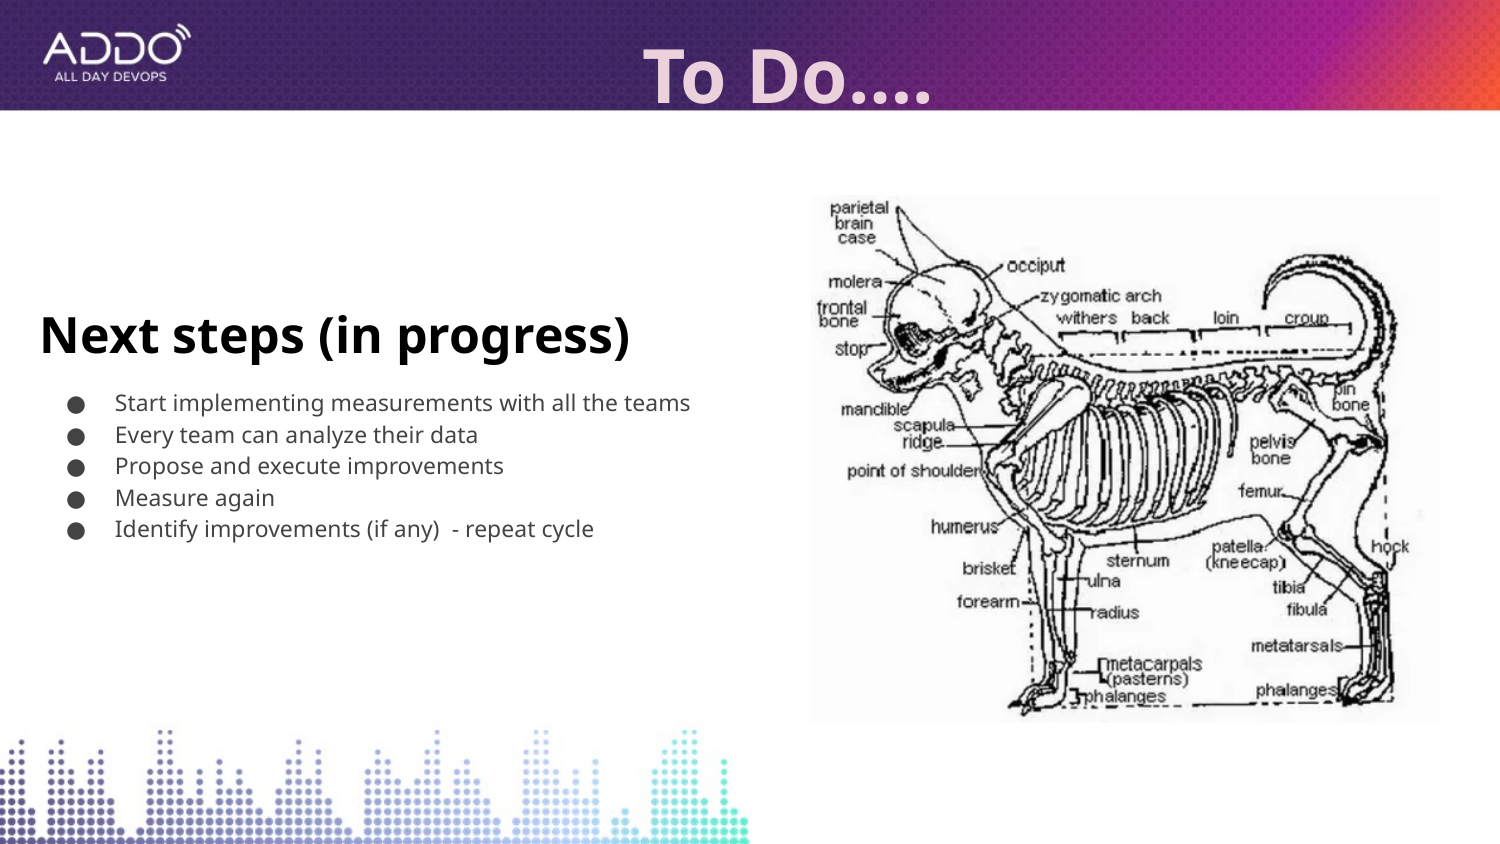

To Do….
Next steps (in progress)
Start implementing measurements with all the teams
Every team can analyze their data
Propose and execute improvements
Measure again
Identify improvements (if any) - repeat cycle